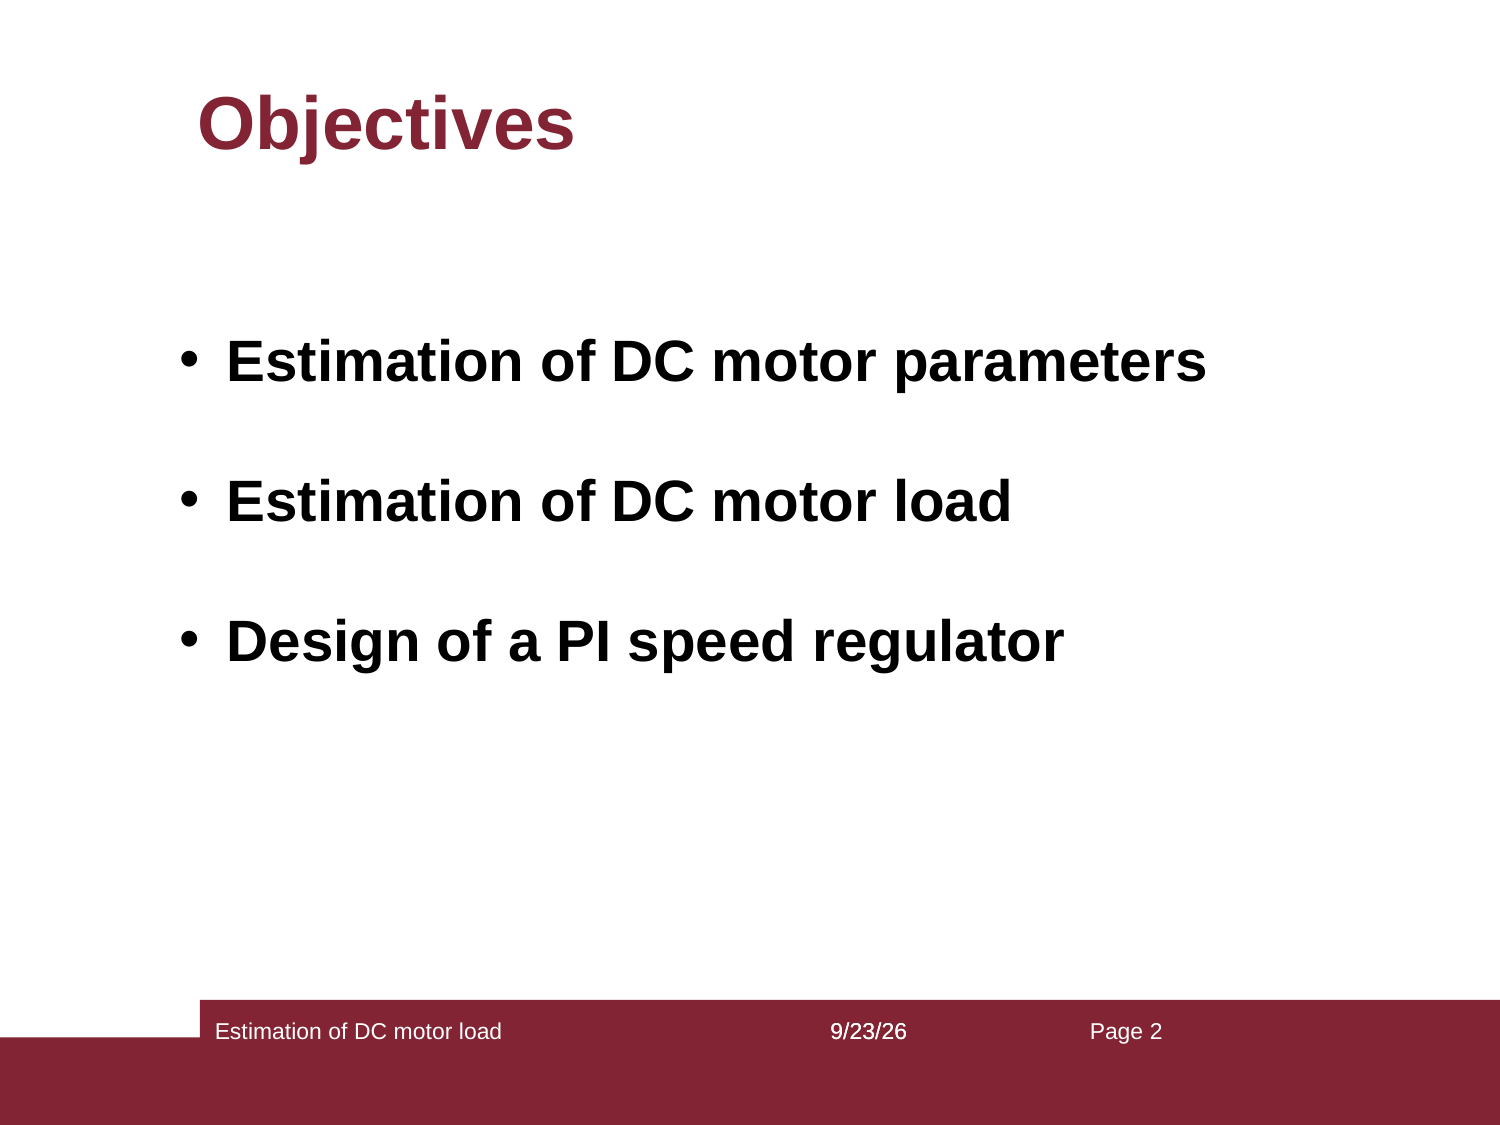

# Objectives
Estimation of DC motor parameters
Estimation of DC motor load
Design of a PI speed regulator
Estimation of DC motor load
Page 2